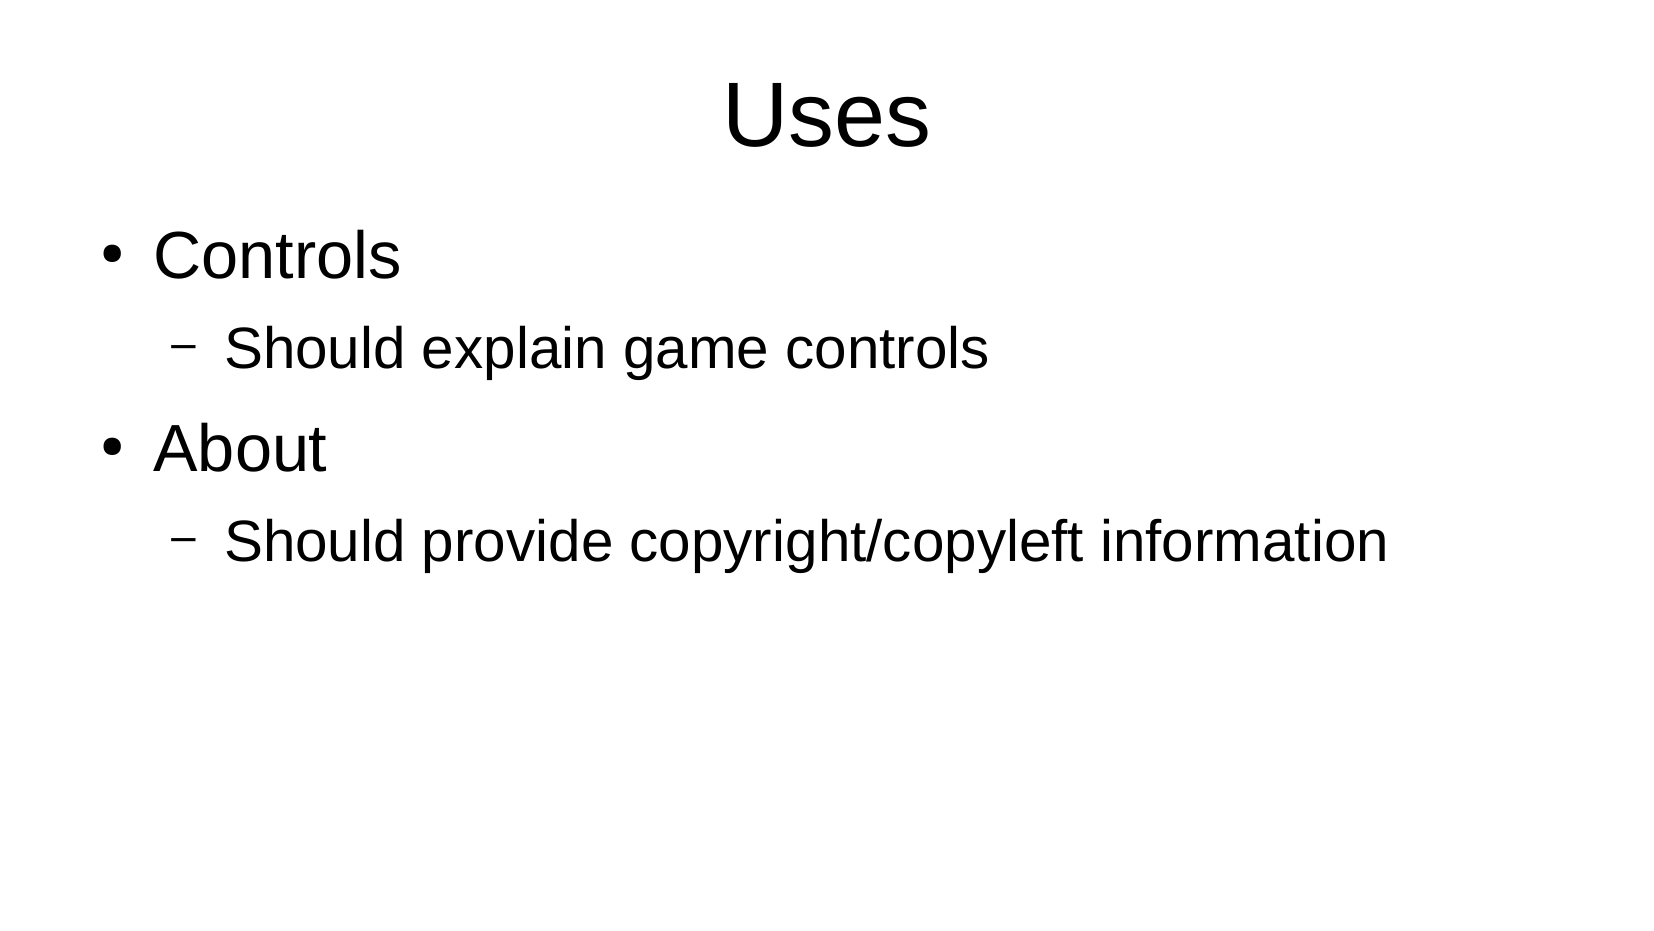

# Uses
Controls
Should explain game controls
About
Should provide copyright/copyleft information